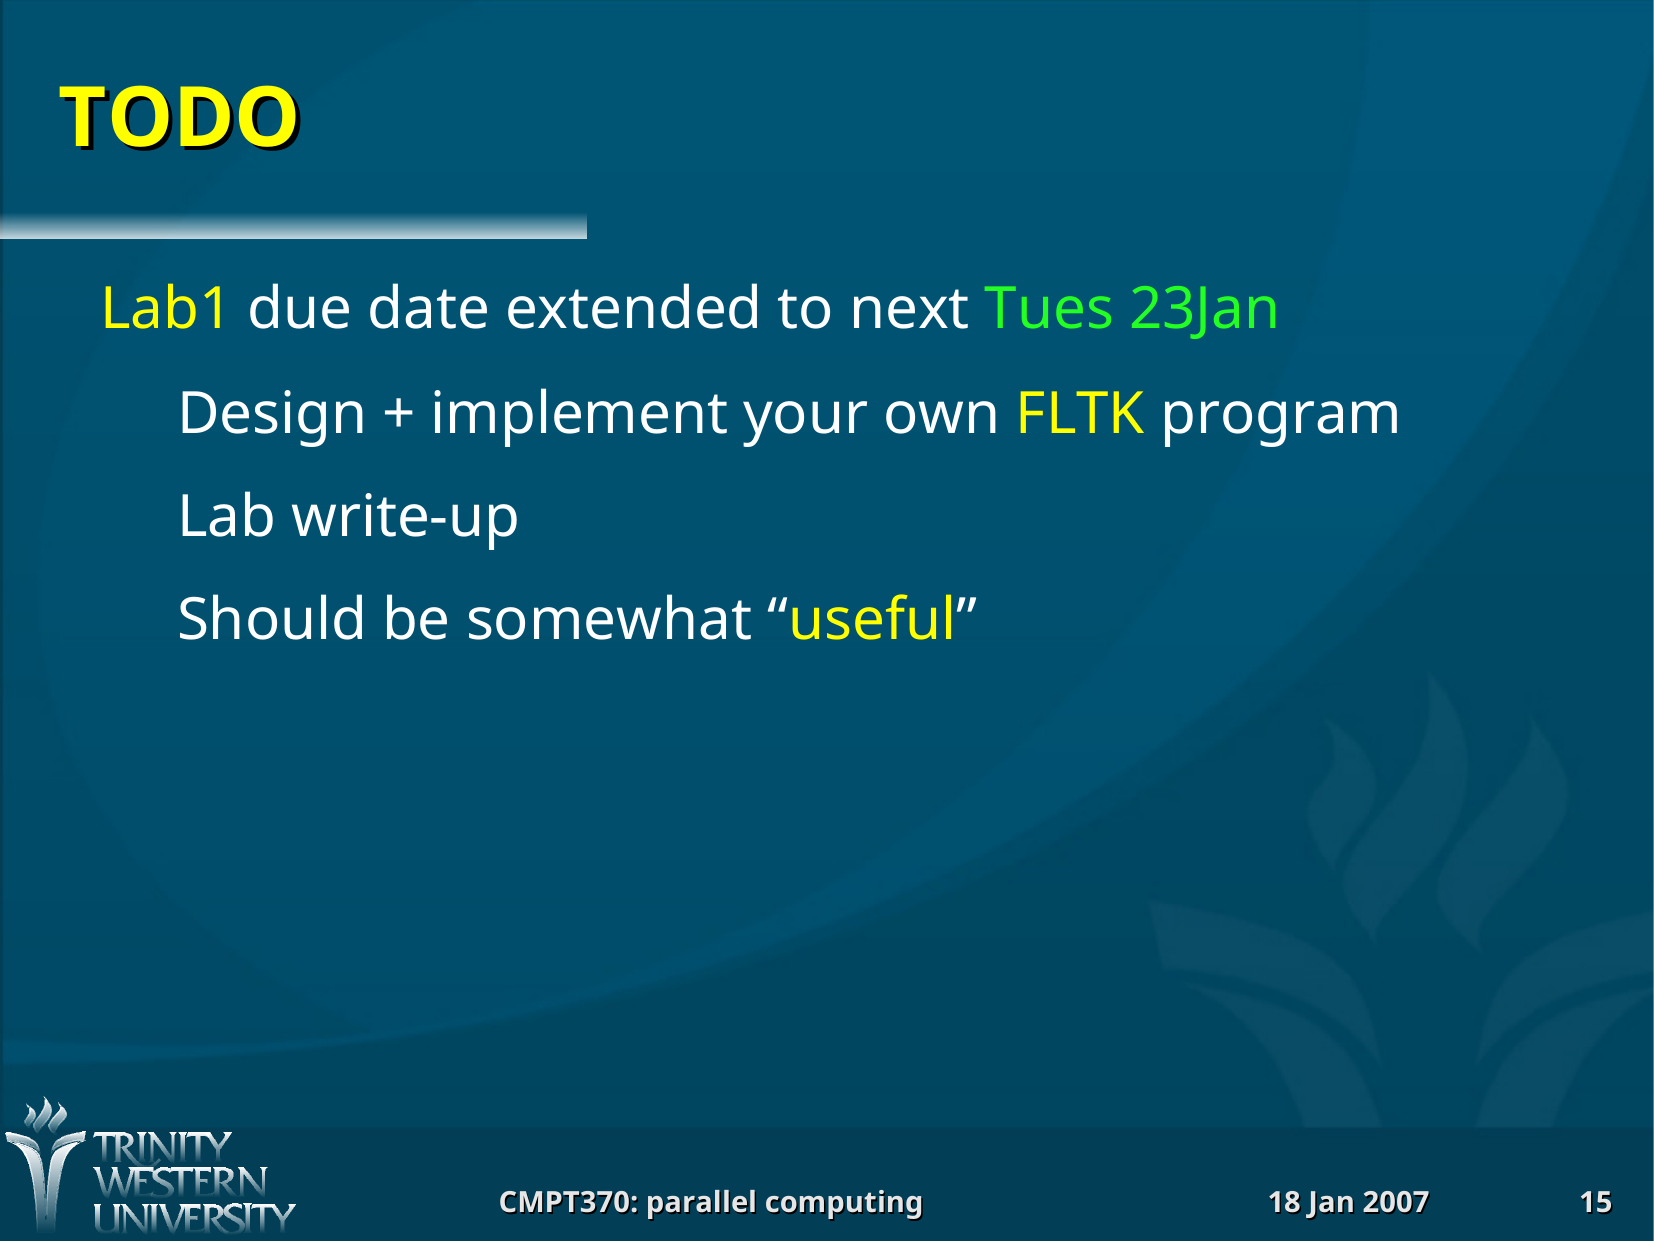

# TODO
Lab1 due date extended to next Tues 23Jan
Design + implement your own FLTK program
Lab write-up
Should be somewhat “useful”
CMPT370: parallel computing
18 Jan 2007
15